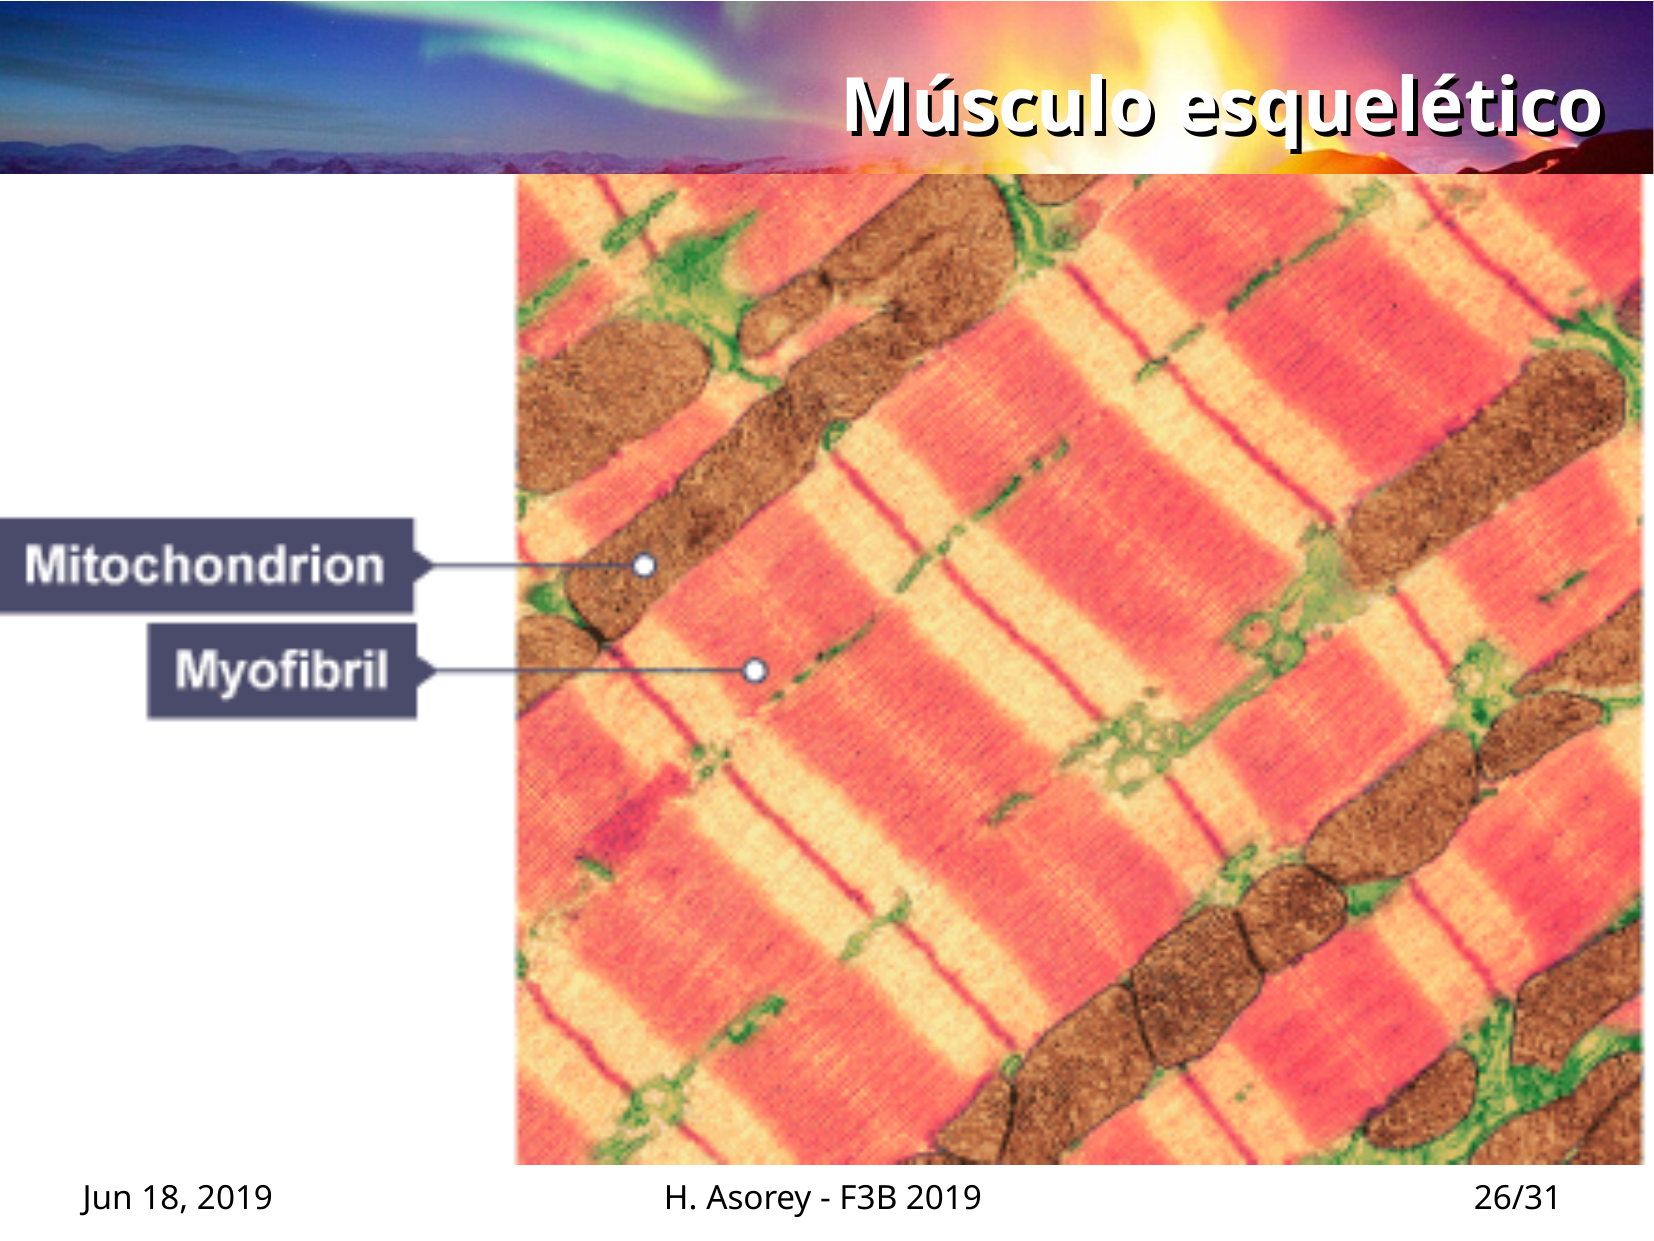

# Músculo esquelético
Jun 18, 2019
H. Asorey - F3B 2019
26